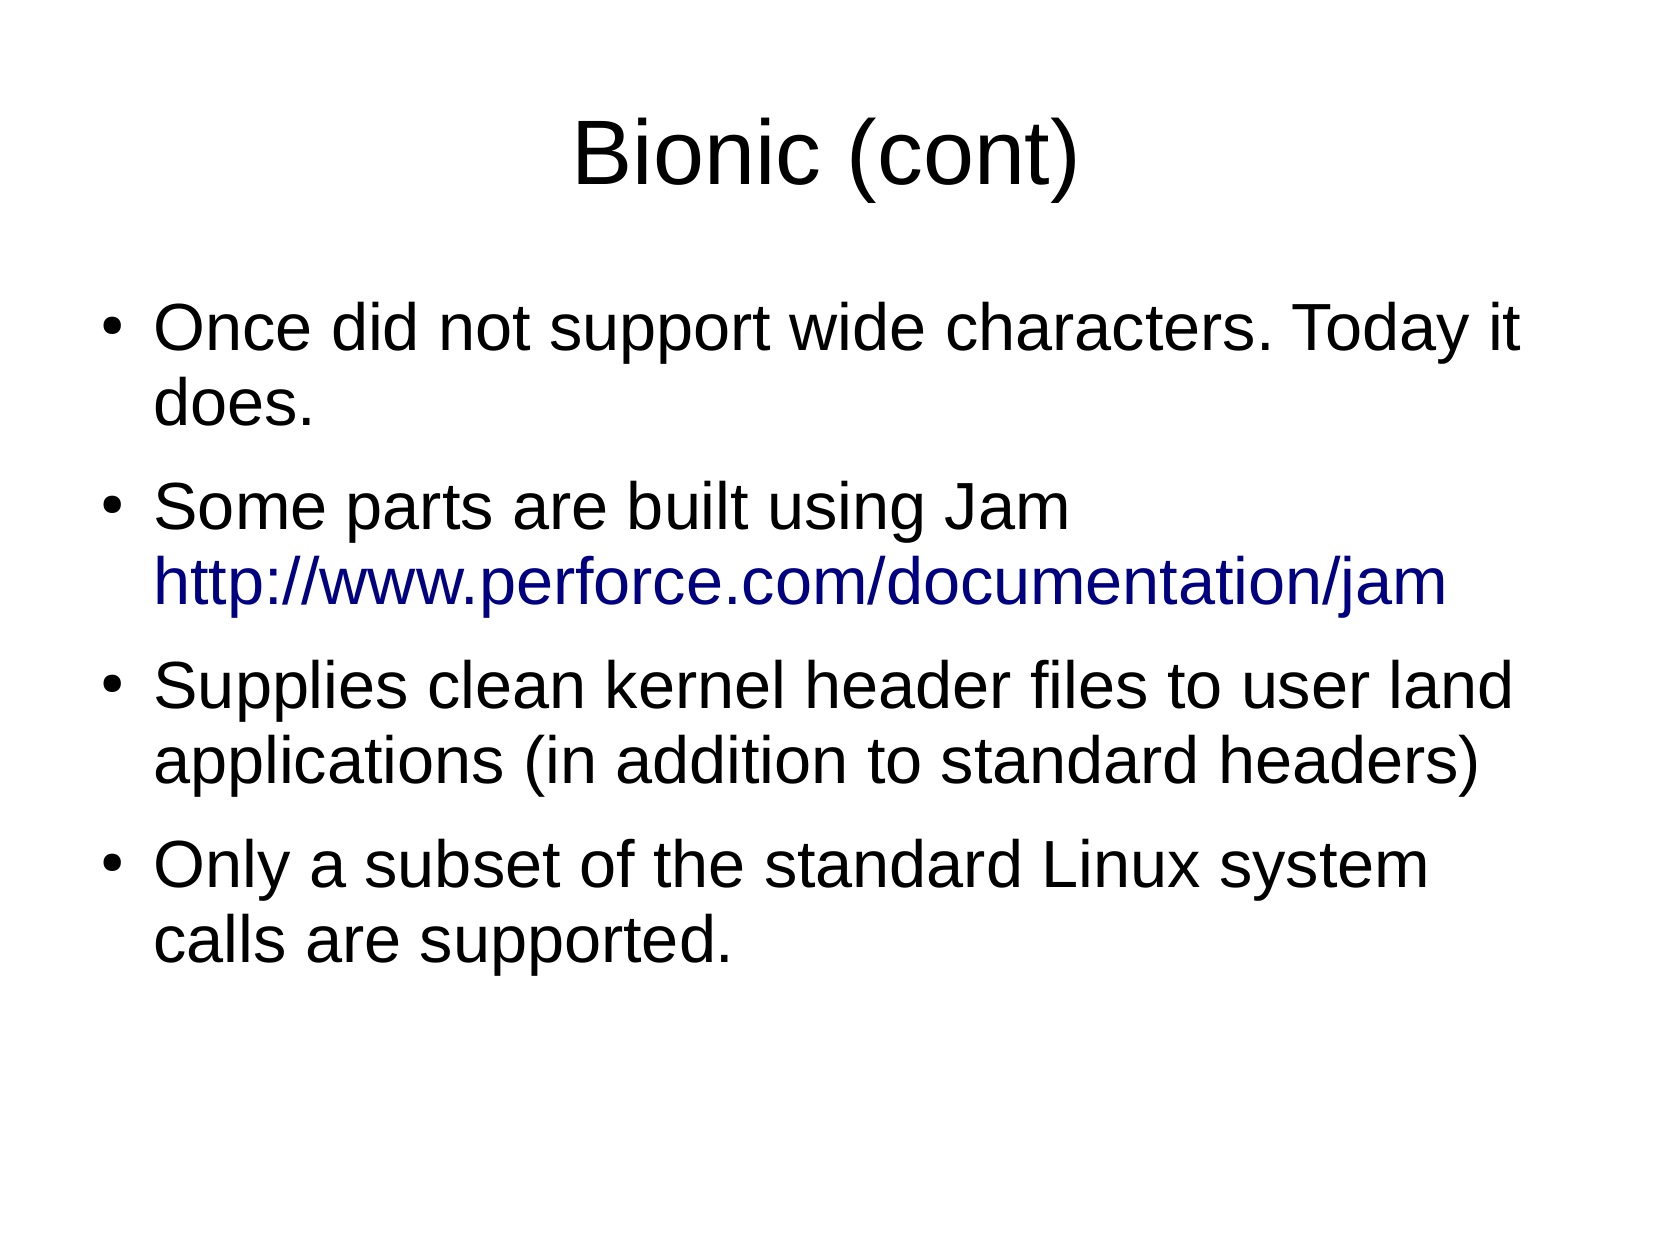

# Bionic (cont)
Once did not support wide characters. Today it does.
Some parts are built using Jamhttp://www.perforce.com/documentation/jam
Supplies clean kernel header files to user land applications (in addition to standard headers)
Only a subset of the standard Linux system calls are supported.